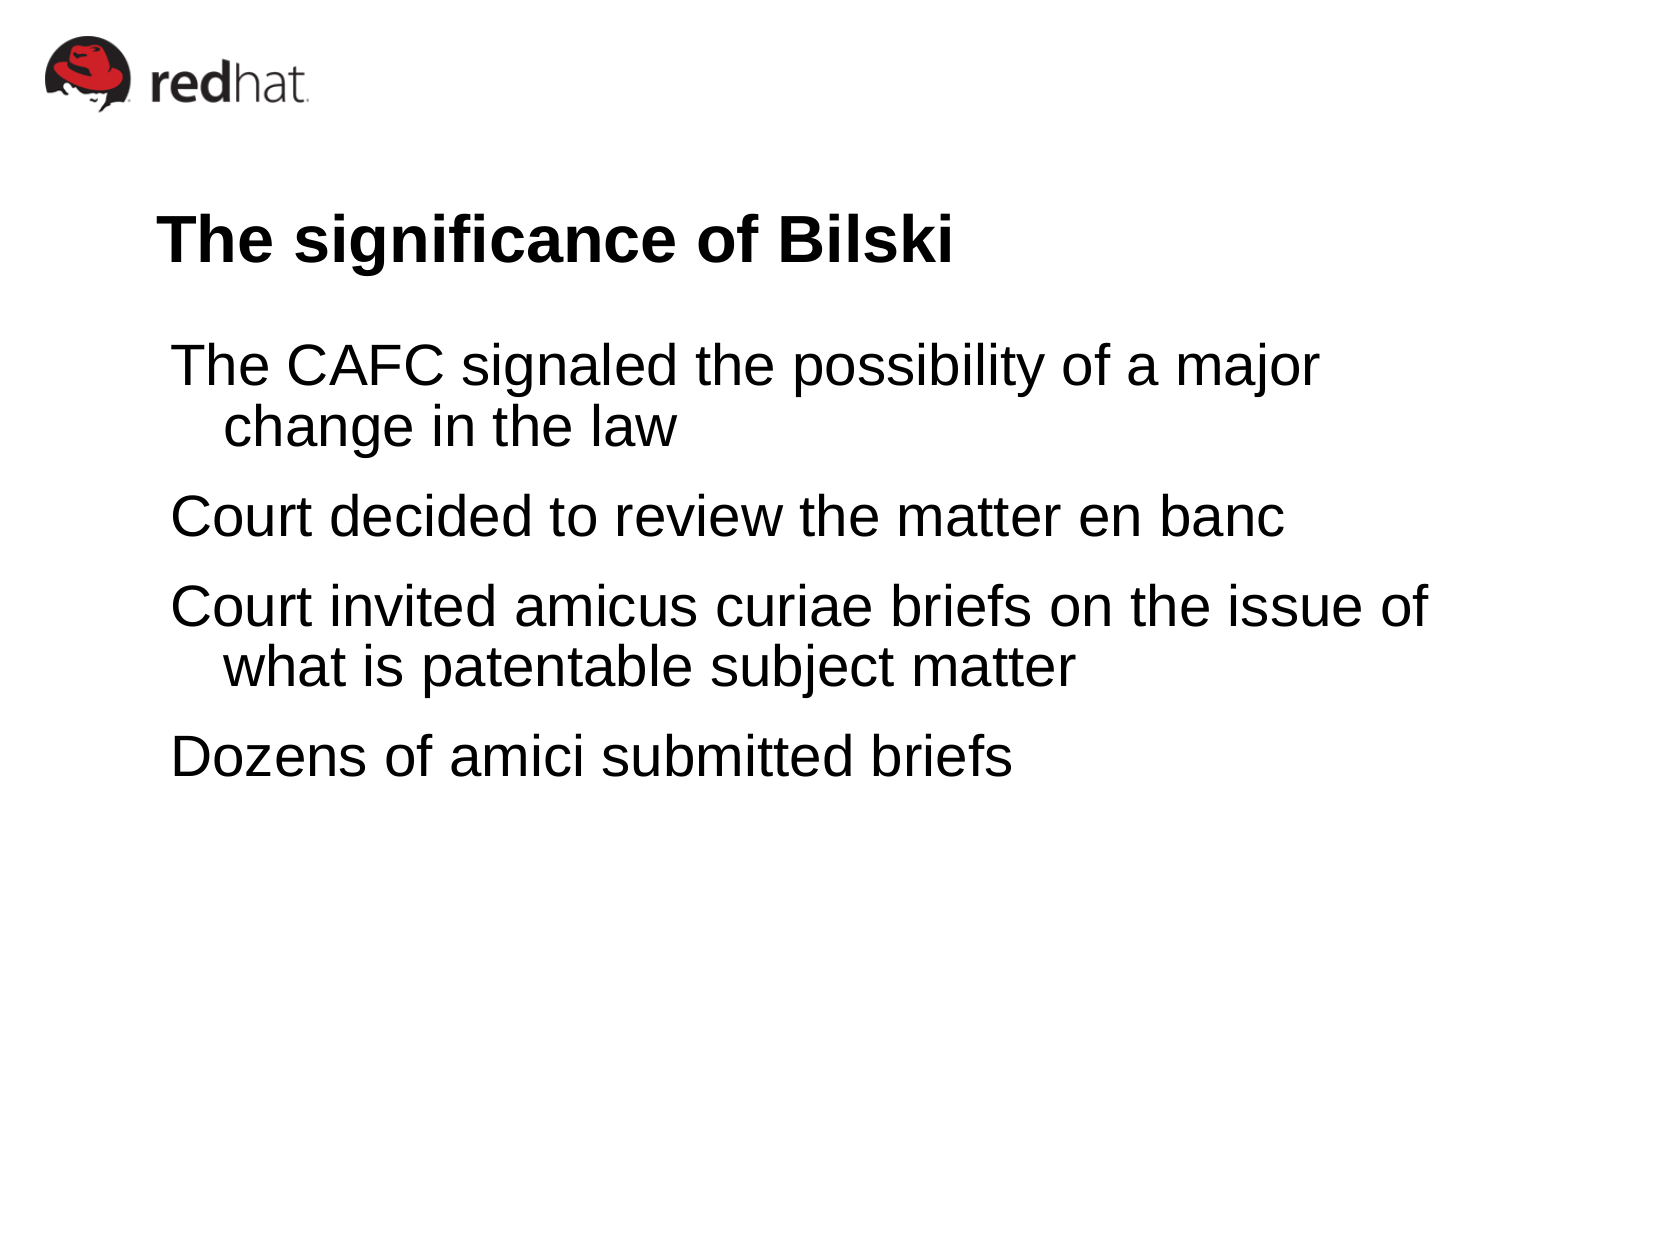

# The significance of Bilski
The CAFC signaled the possibility of a major change in the law
Court decided to review the matter en banc
Court invited amicus curiae briefs on the issue of what is patentable subject matter
Dozens of amici submitted briefs